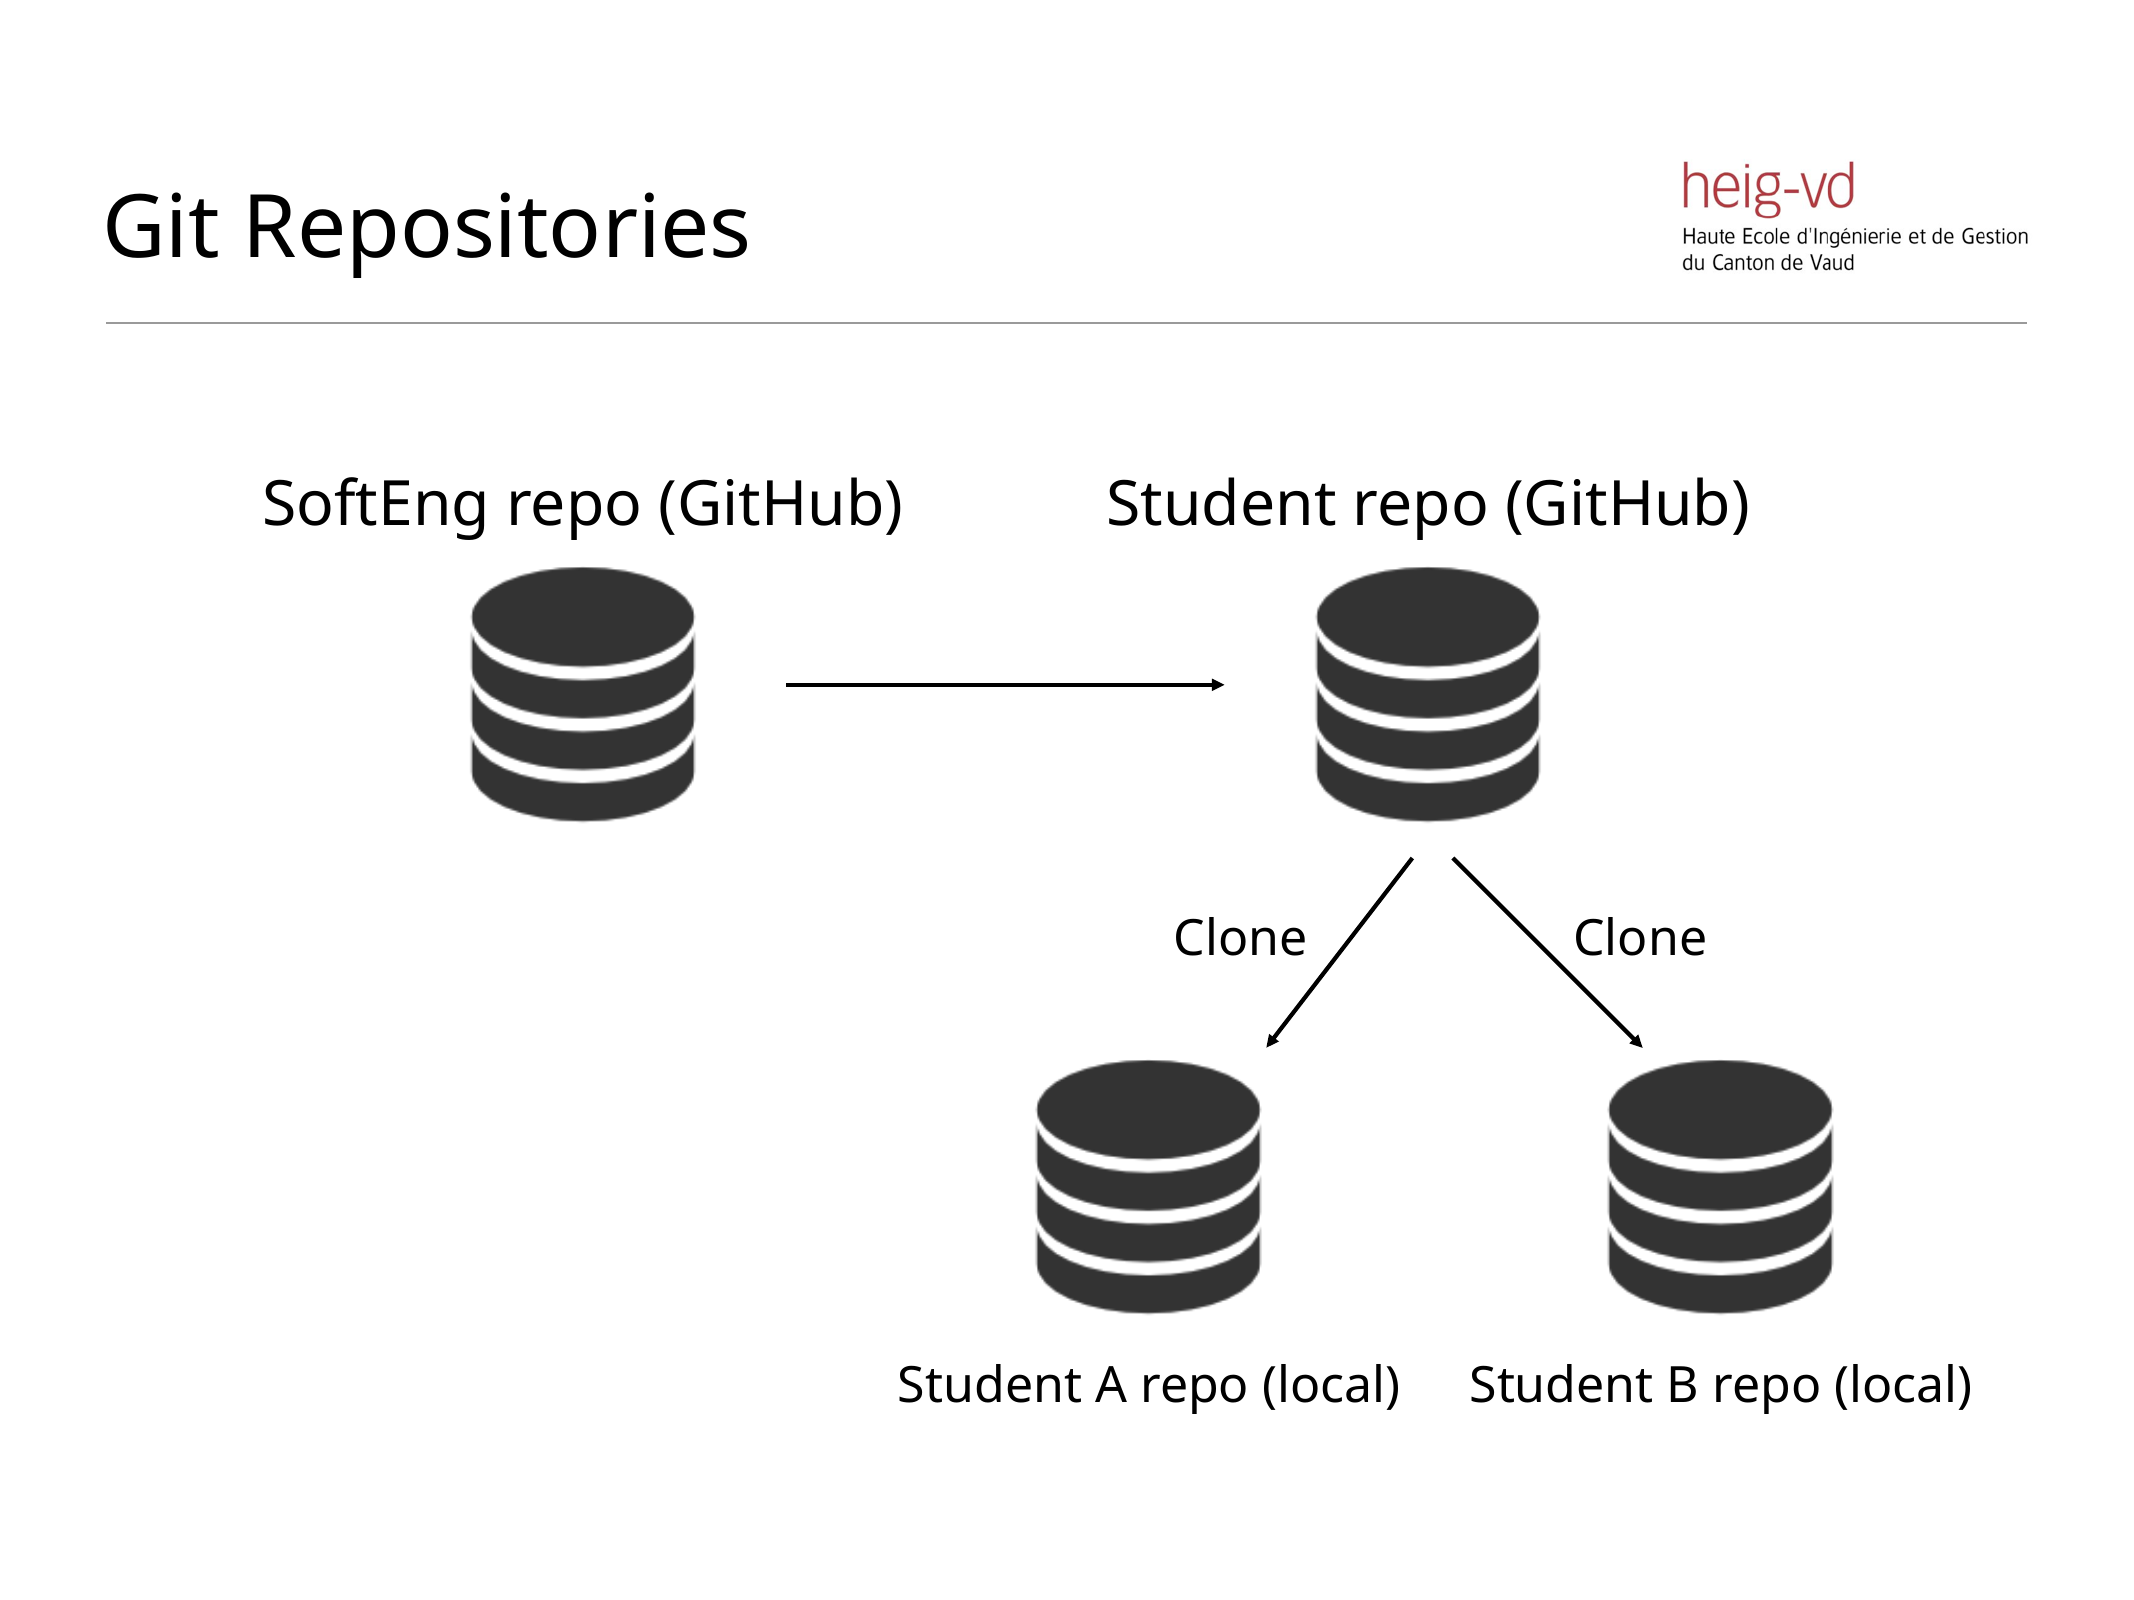

# Git Repositories
SoftEng repo (GitHub)
Student repo (GitHub)
Clone
Clone
Student A repo (local)
Student B repo (local)